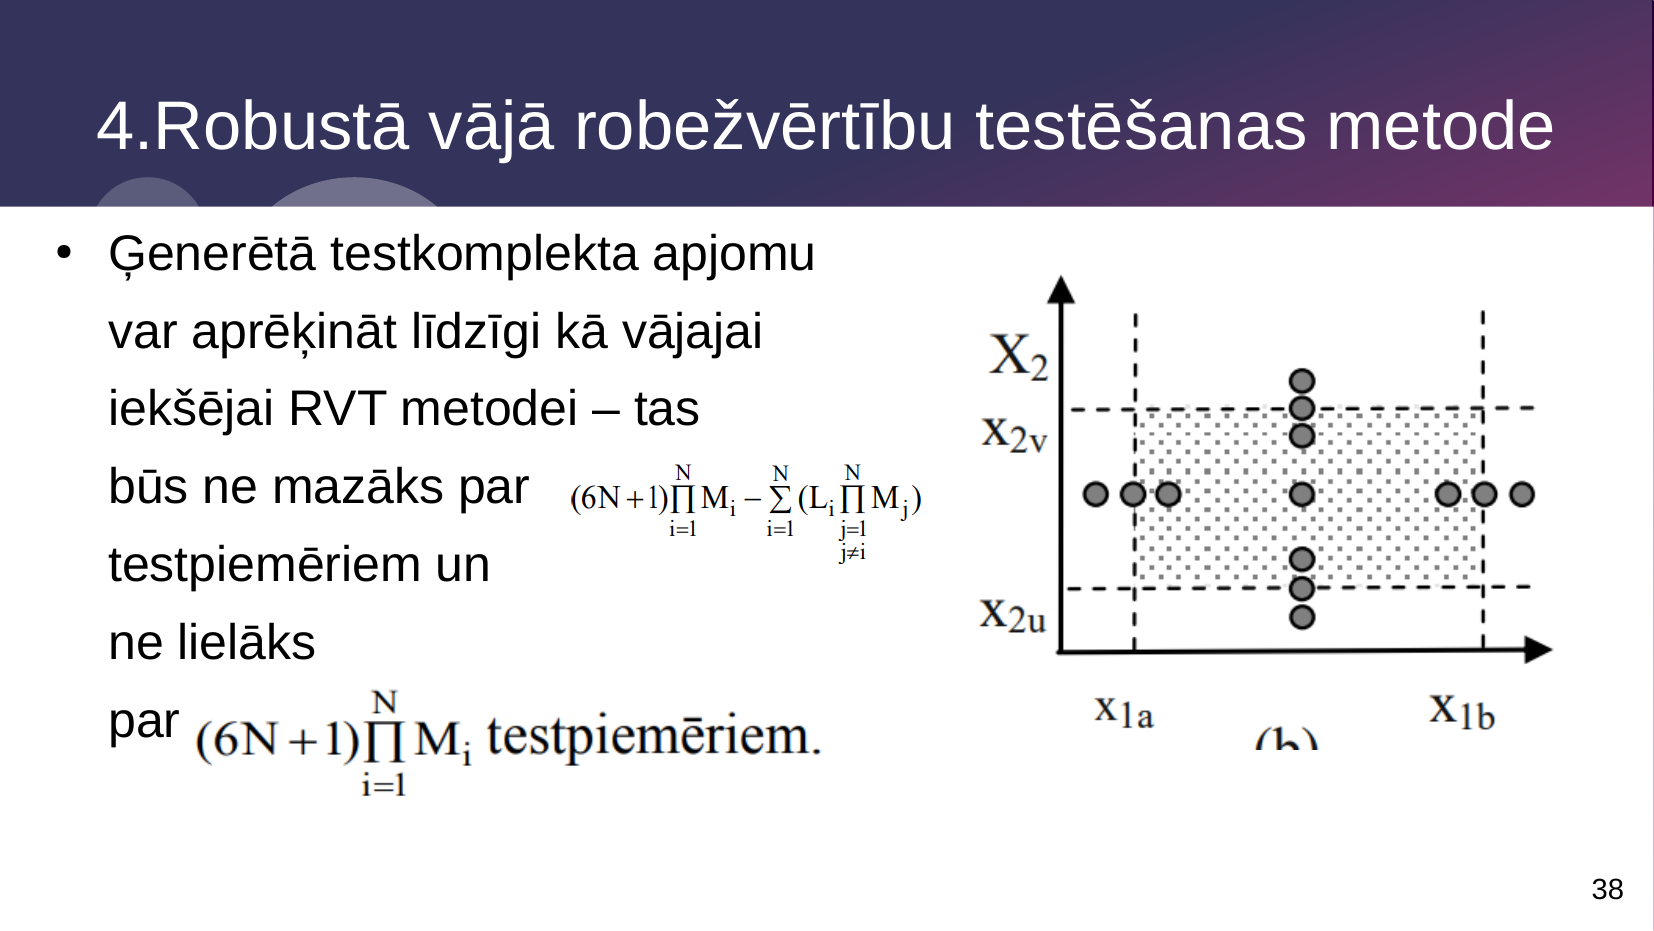

# 4.Robustā vājā robežvērtību testēšanas metode
Ģenerētā testkomplekta apjomu
var aprēķināt līdzīgi kā vājajai
iekšējai RVT metodei – tas
būs ne mazāks par
testpiemēriem un
ne lielāks
par